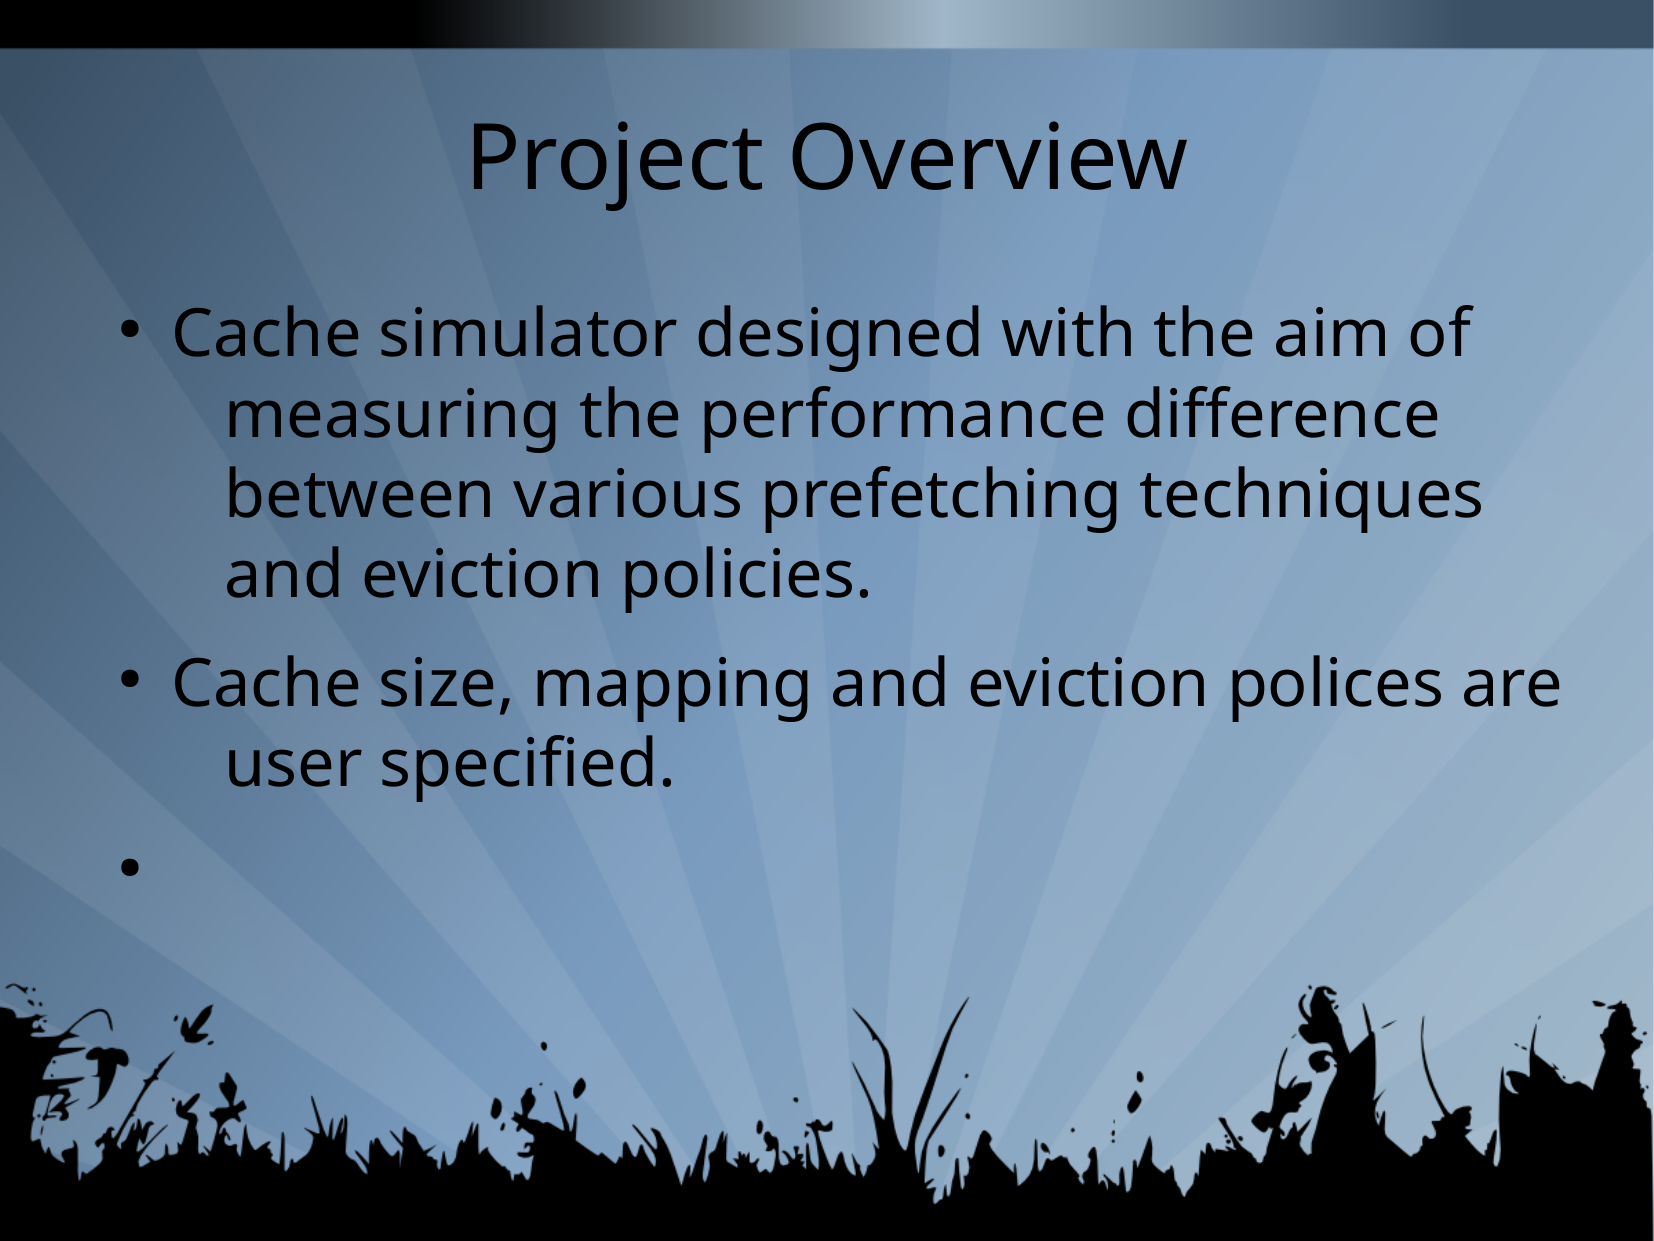

# Project Overview
Cache simulator designed with the aim of measuring the performance difference between various prefetching techniques and eviction policies.
Cache size, mapping and eviction polices are user specified.